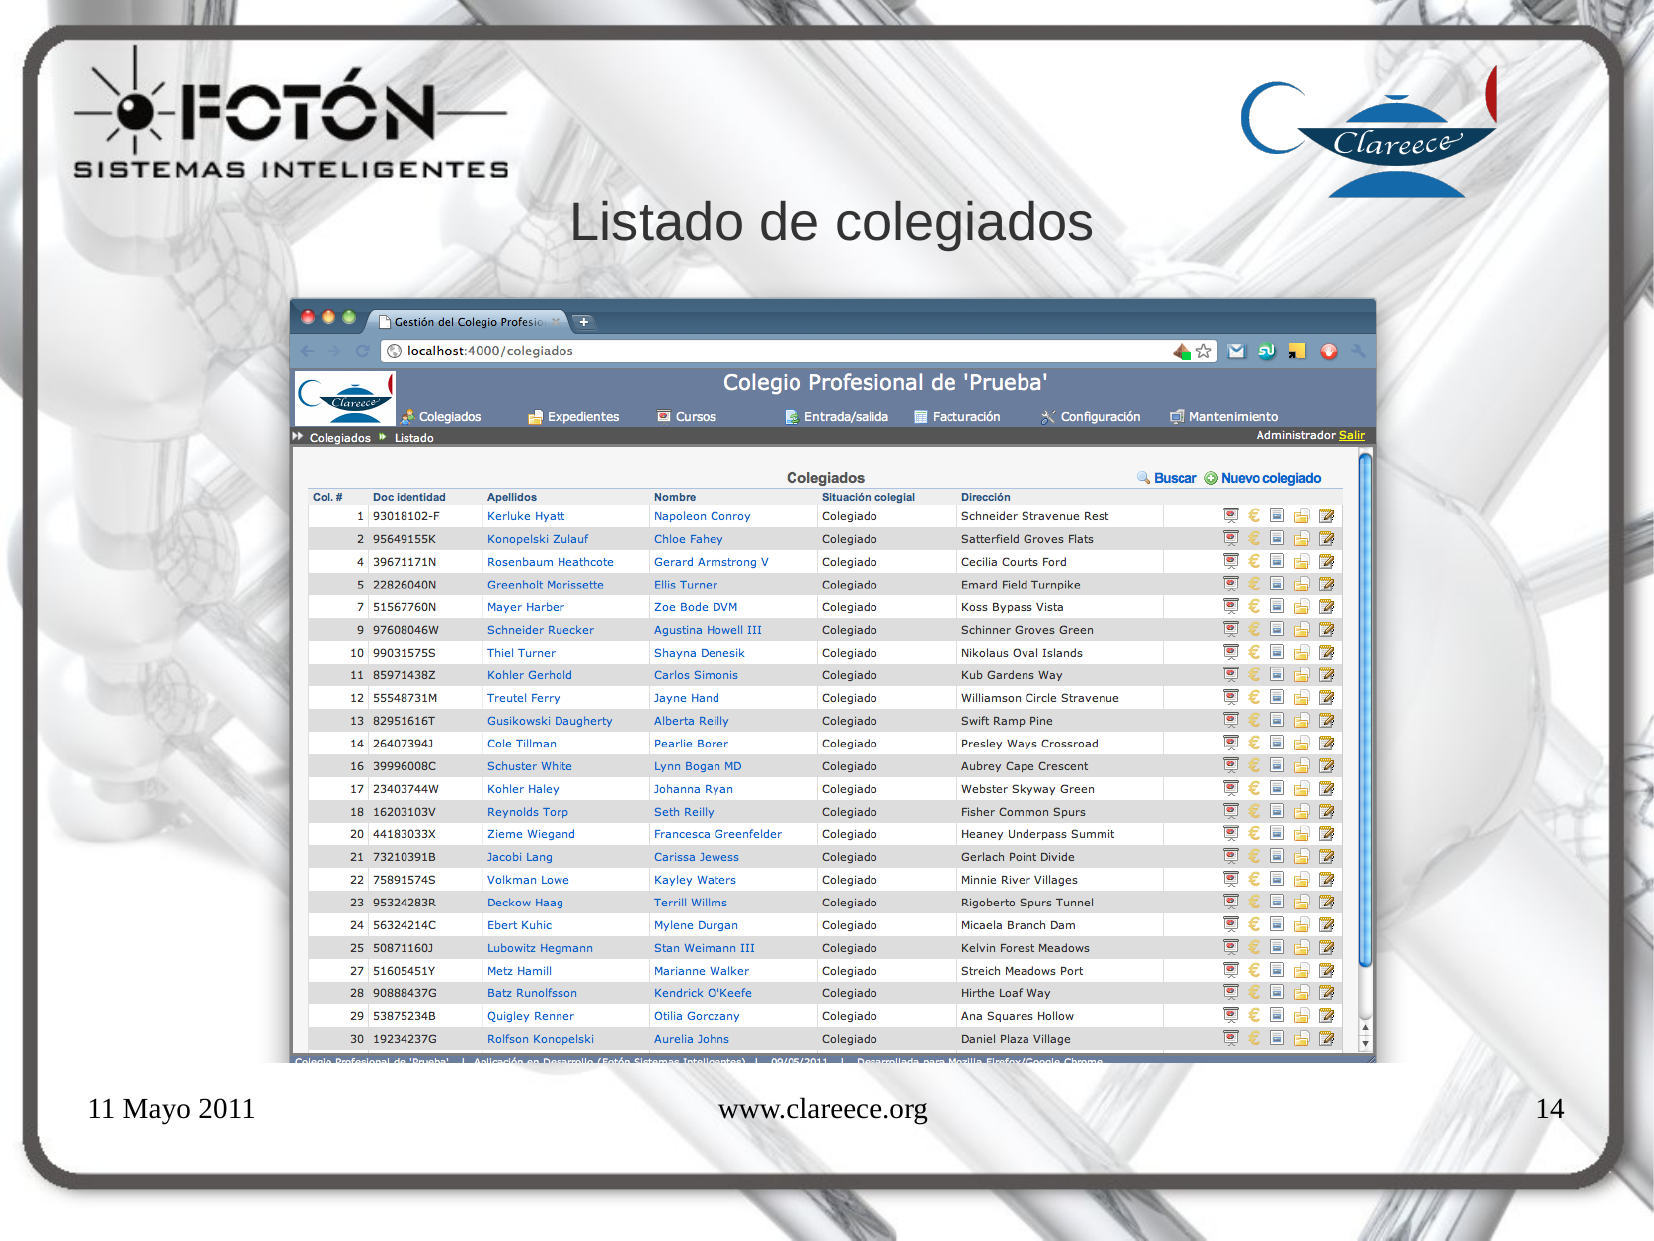

# Listado de colegiados
11 Mayo 2011
www.clareece.org
14